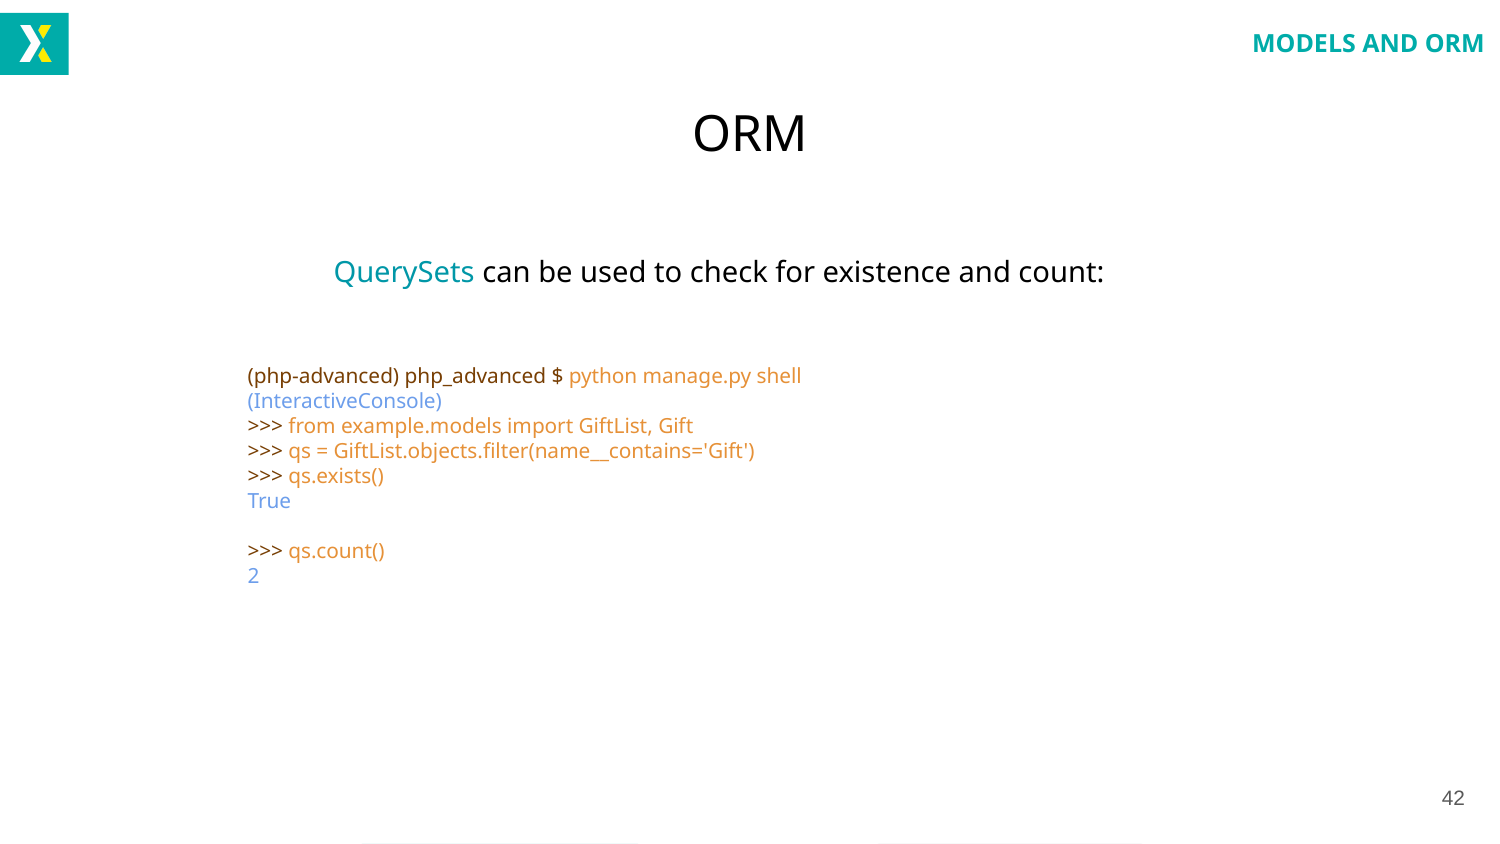

ORM
QuerySets can be used to check for existence and count:
(php-advanced) php_advanced $ python manage.py shell
(InteractiveConsole)
>>> from example.models import GiftList, Gift
>>> qs = GiftList.objects.filter(name__contains='Gift')
>>> qs.exists()
True
>>> qs.count()
2